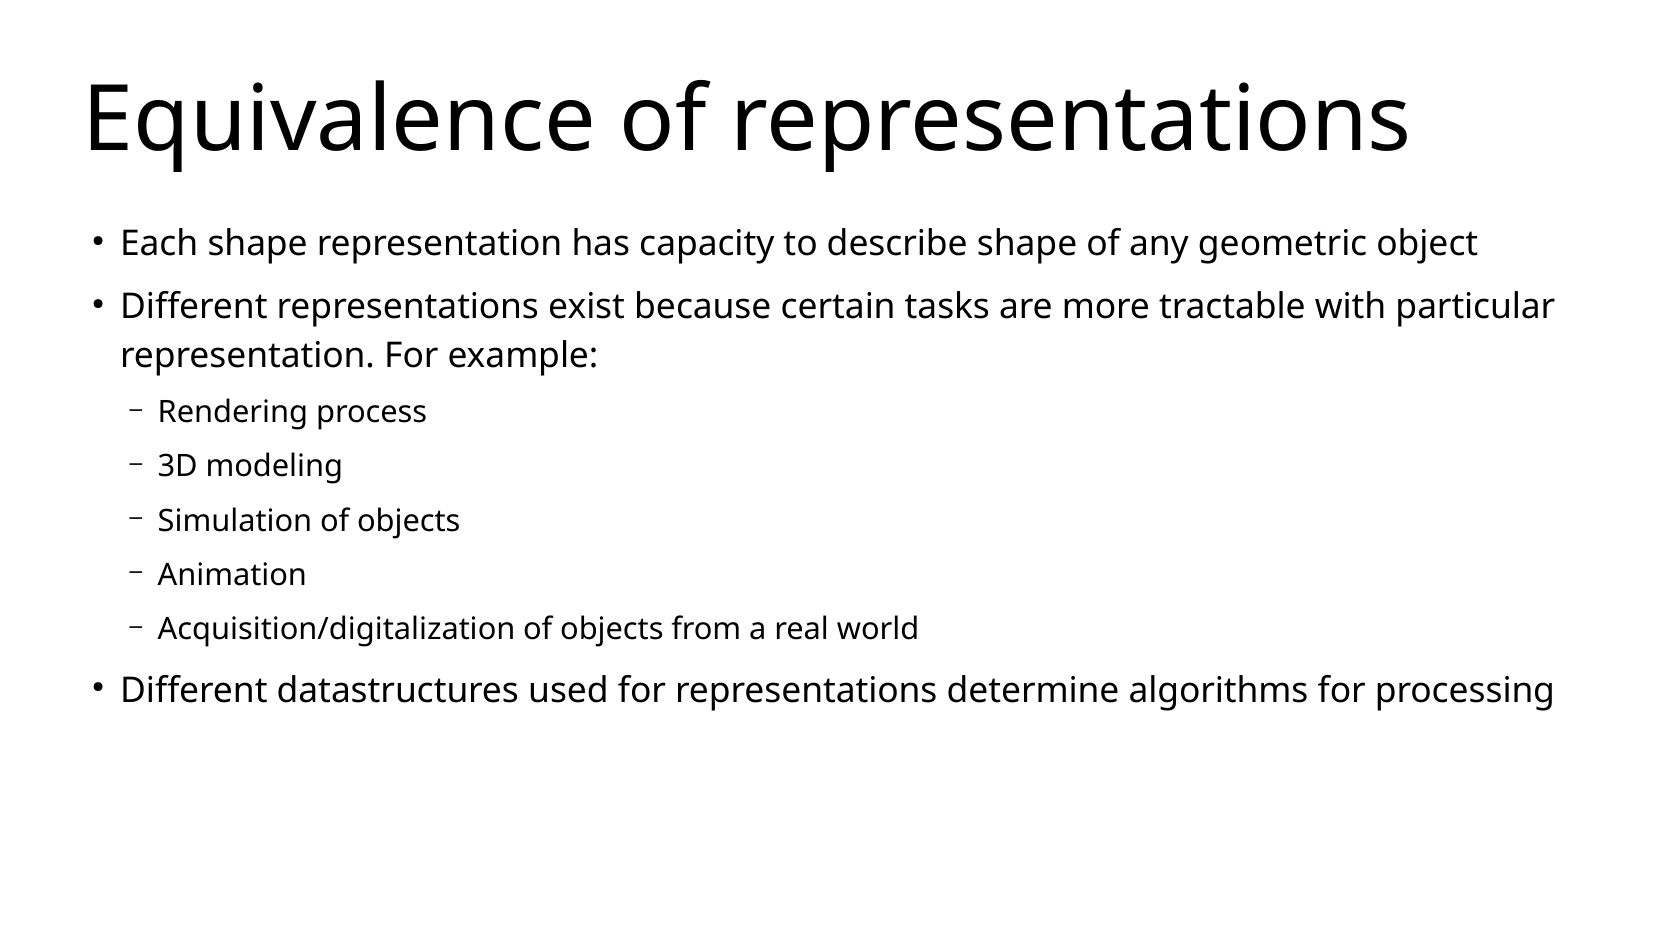

# Equivalence of representations
Each shape representation has capacity to describe shape of any geometric object
Different representations exist because certain tasks are more tractable with particular representation. For example:
Rendering process
3D modeling
Simulation of objects
Animation
Acquisition/digitalization of objects from a real world
Different datastructures used for representations determine algorithms for processing